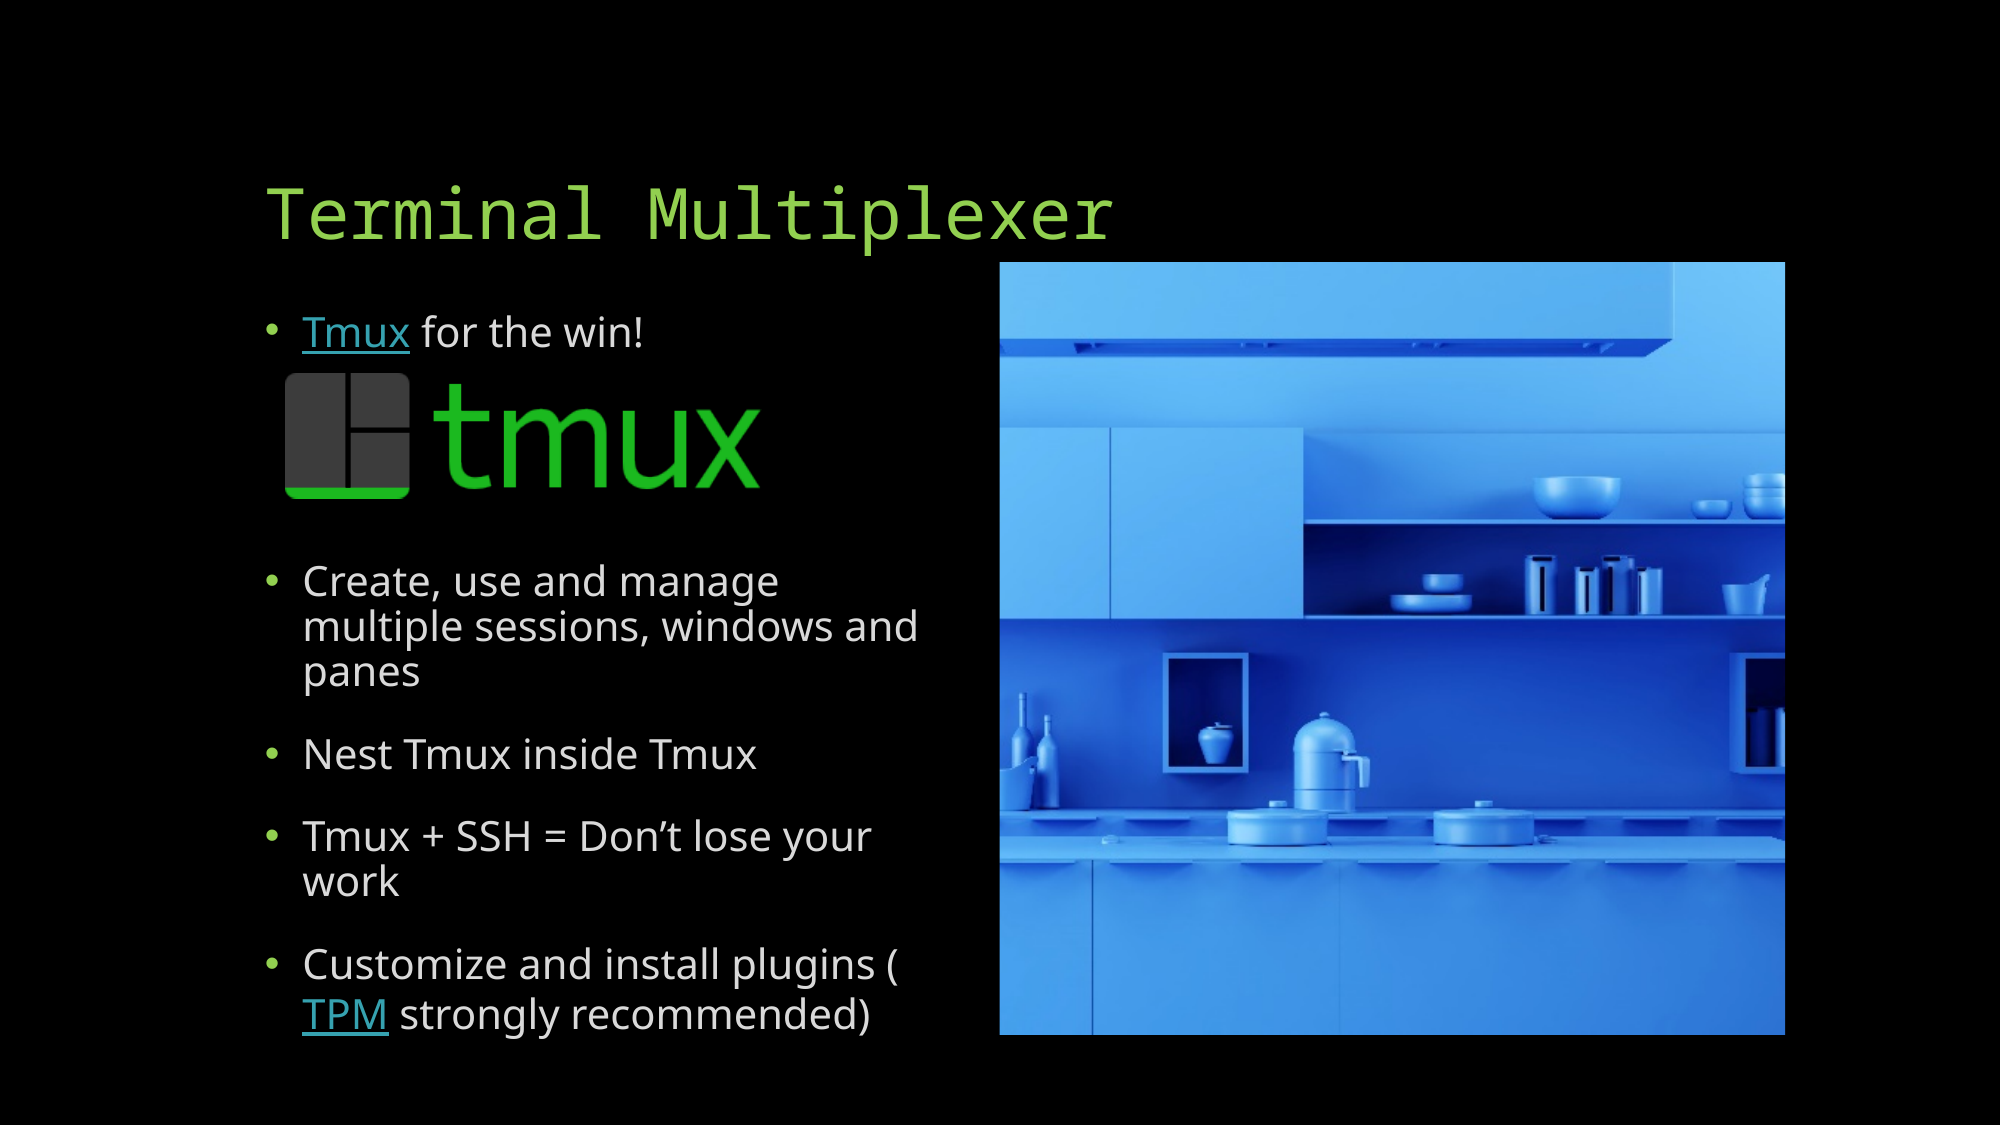

# Terminal Multiplexer
Tmux for the win!
Create, use and manage multiple sessions, windows and panes
Nest Tmux inside Tmux
Tmux + SSH = Don’t lose your work
Customize and install plugins (TPM strongly recommended)